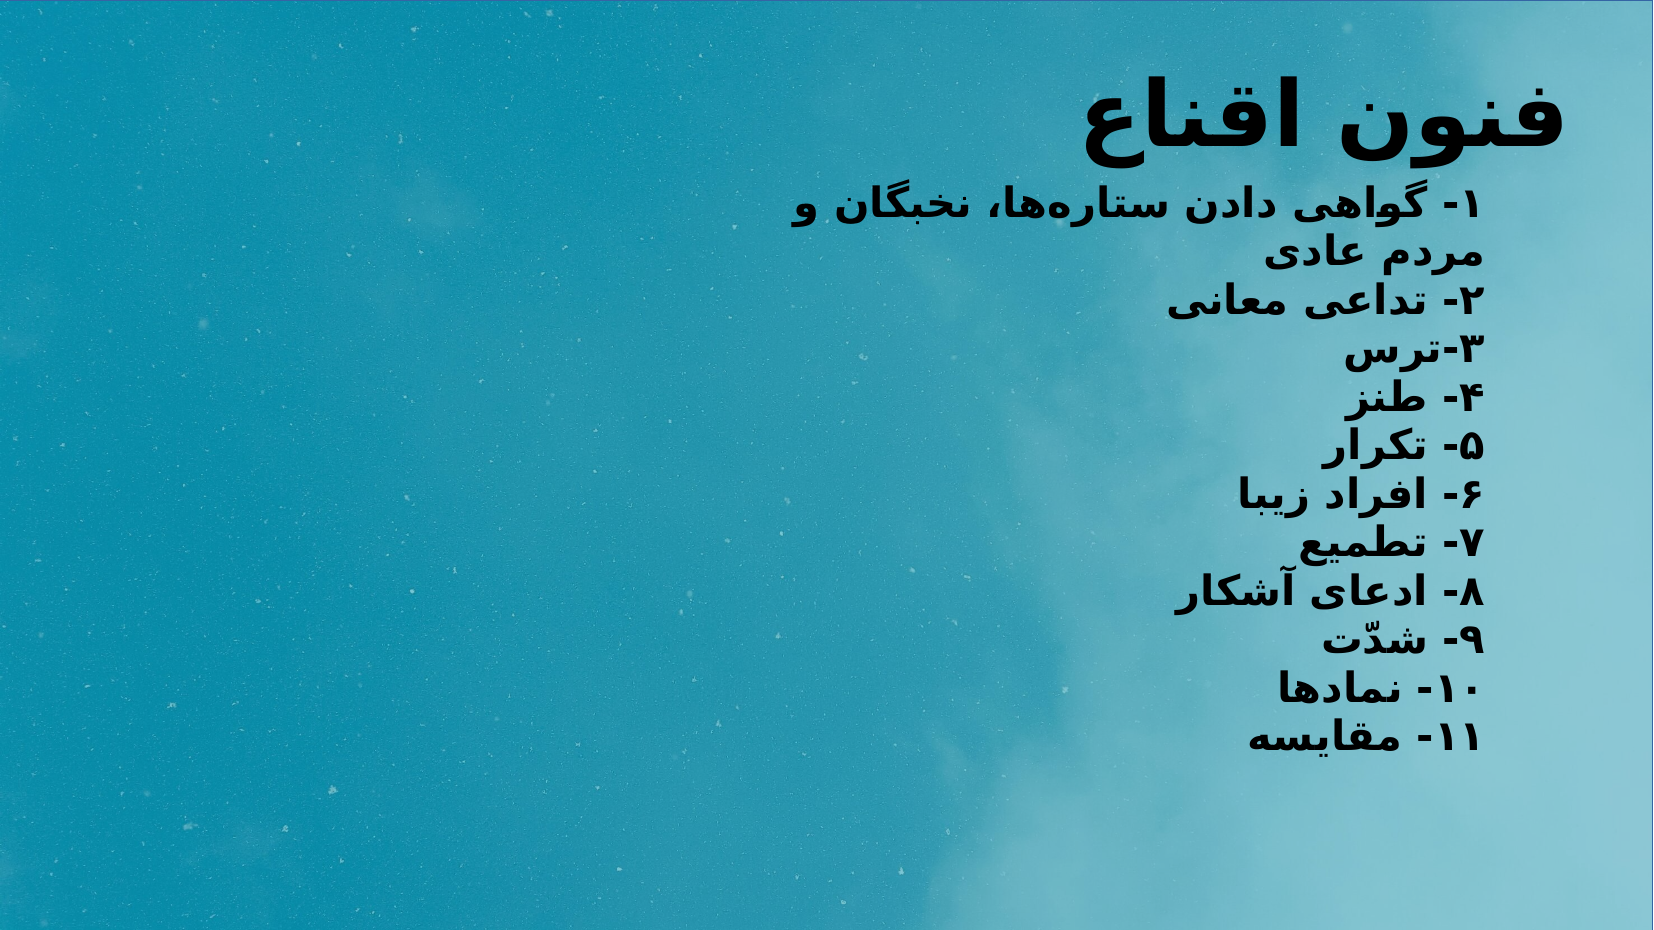

# فنون اقناع
۱- گواهی دادن ستاره‌ها، نخبگان و مردم عادی
۲- تداعی معانی
۳-ترس
۴- طنز
۵- تکرار
۶- افراد زیبا
۷- تطمیع
۸- ادعای آشکار
۹- شدّت
۱۰- نمادها
۱۱- مقایسه